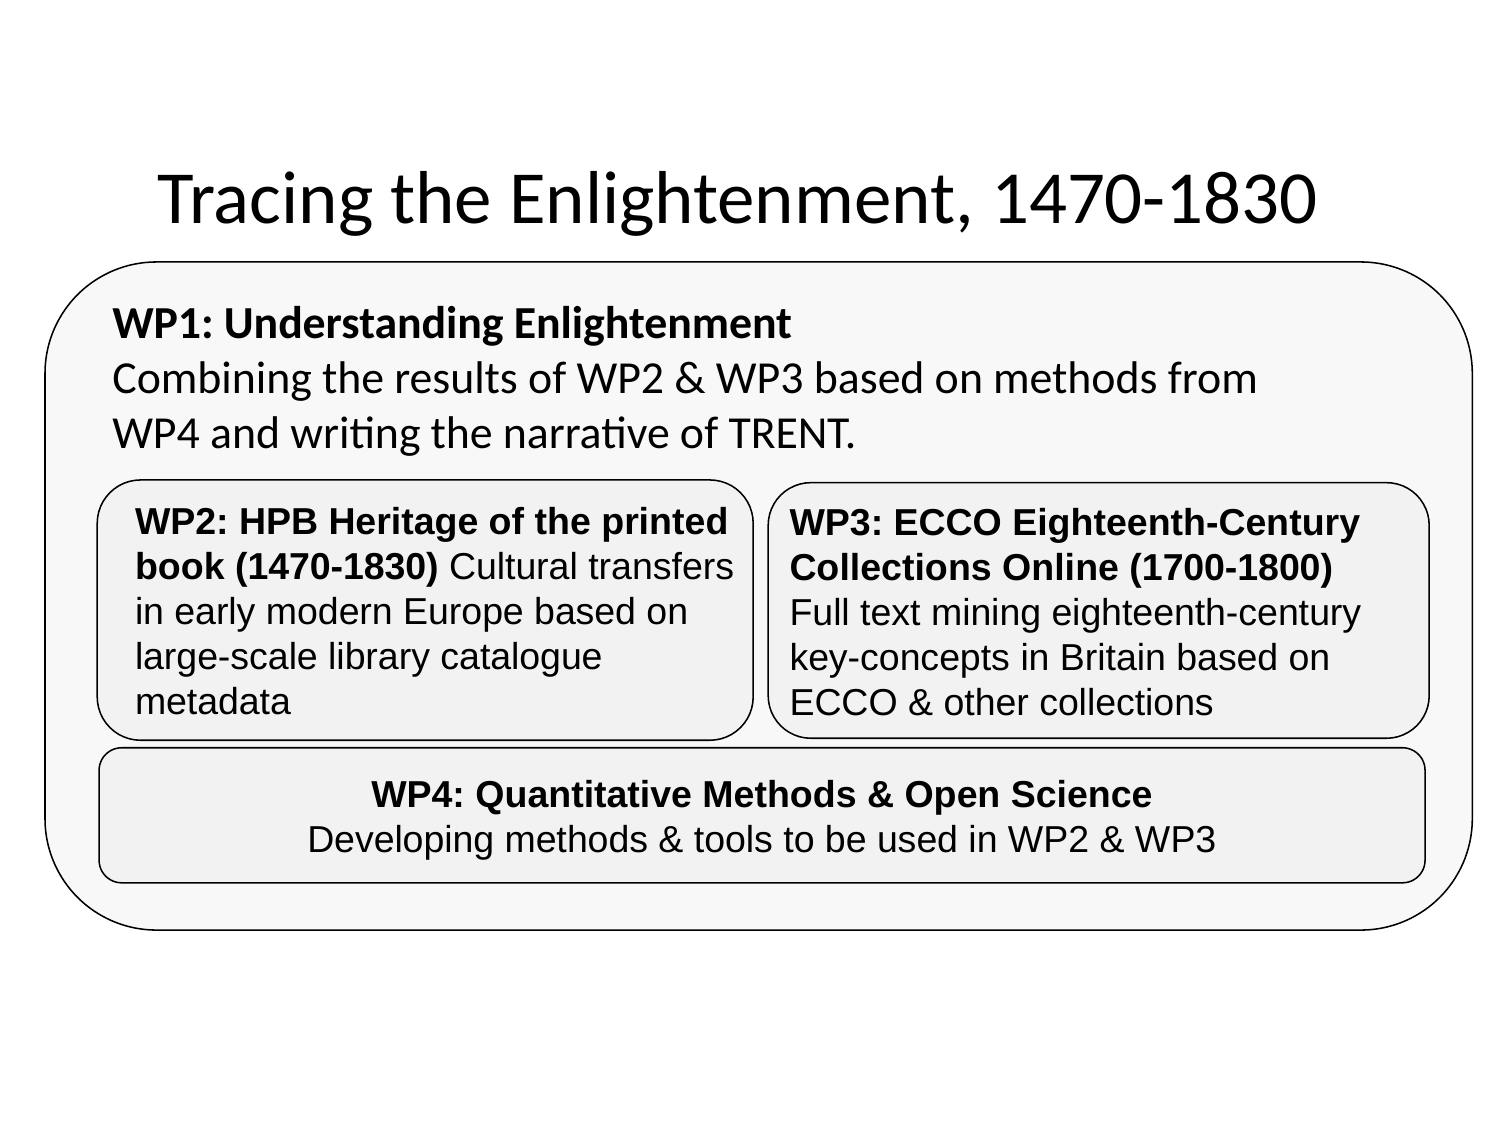

Tracing the Enlightenment, 1470-1830
WP1: Understanding Enlightenment
Combining the results of WP2 & WP3 based on methods from WP4 and writing the narrative of TRENT.
WP2: HPB Heritage of the printed book (1470-1830) Cultural transfers in early modern Europe based on large-scale library catalogue metadata
WP3: ECCO Eighteenth-Century Collections Online (1700-1800)
Full text mining eighteenth-century key-concepts in Britain based on ECCO & other collections
WP4: Quantitative Methods & Open Science
Developing methods & tools to be used in WP2 & WP3